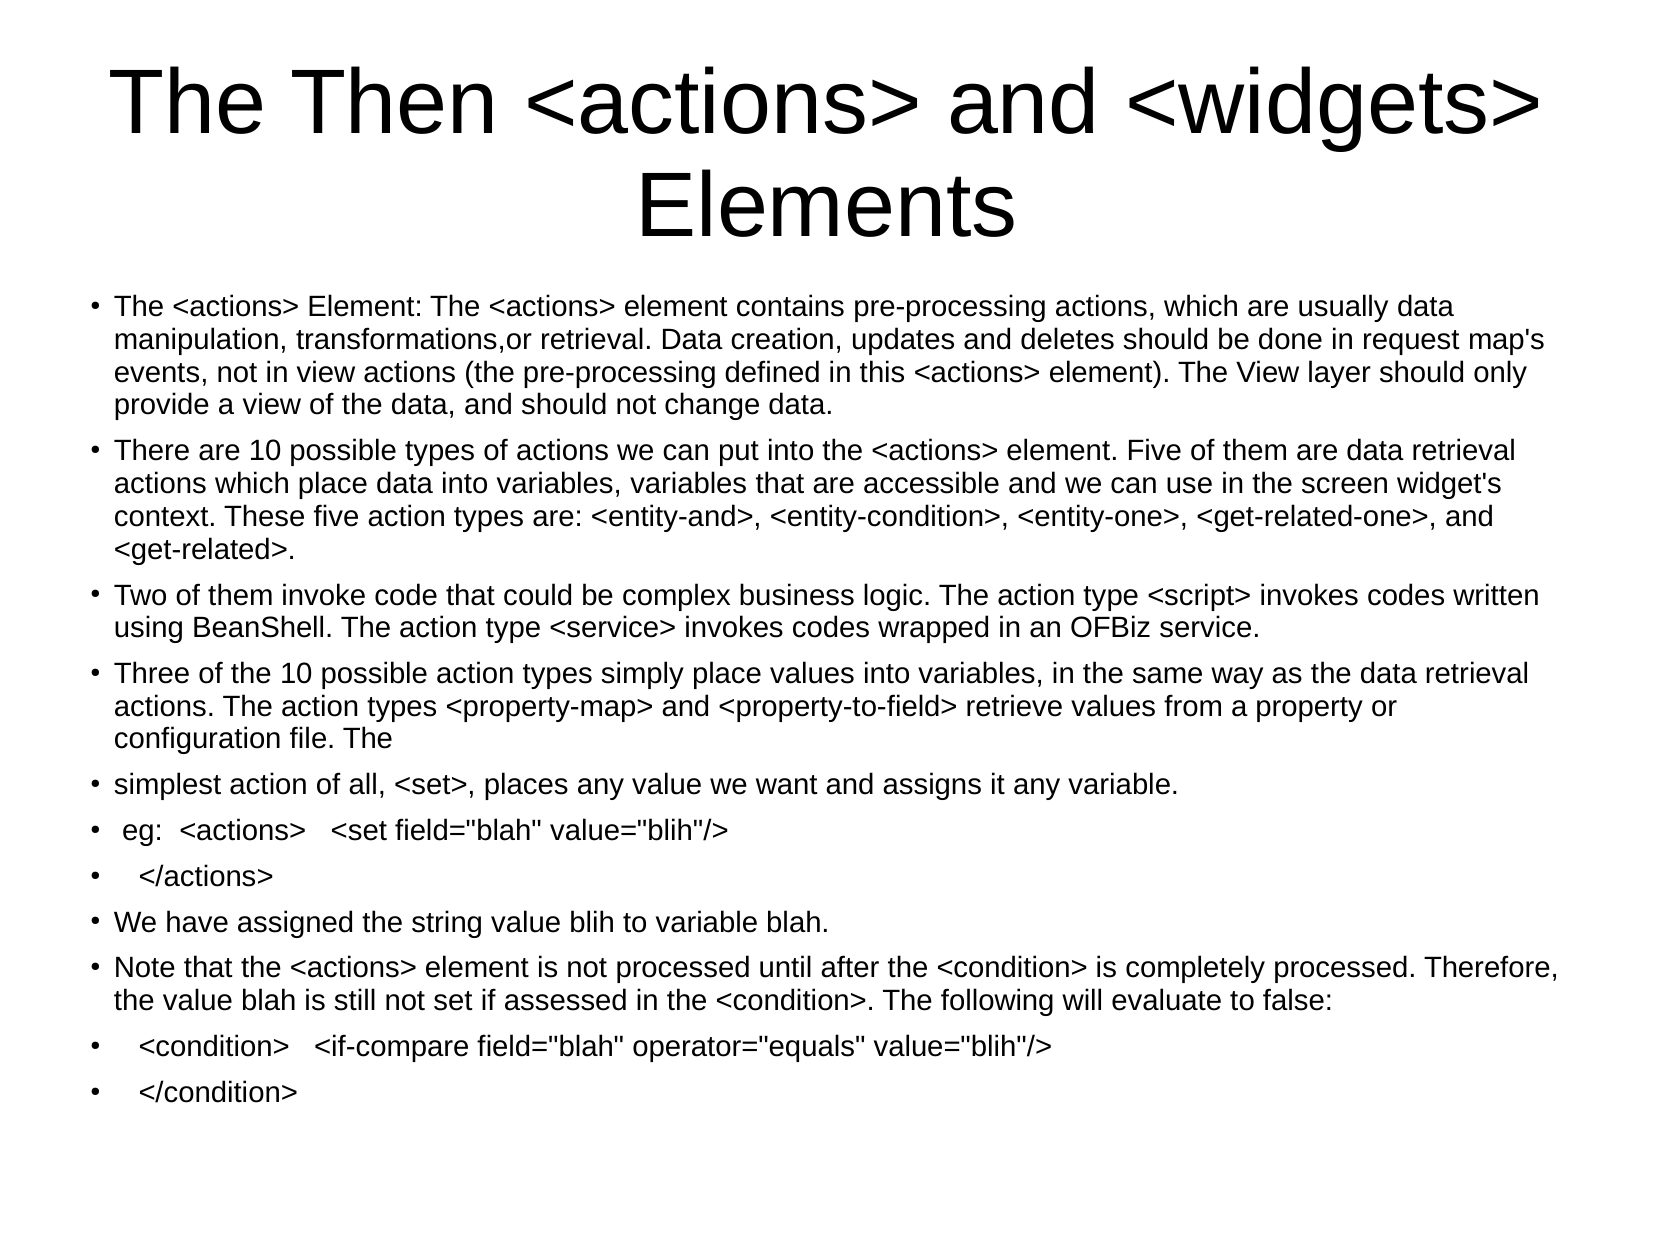

# The Then <actions> and <widgets> Elements
The <actions> Element: The <actions> element contains pre-processing actions, which are usually data manipulation, transformations,or retrieval. Data creation, updates and deletes should be done in request map's events, not in view actions (the pre-processing defined in this <actions> element). The View layer should only provide a view of the data, and should not change data.
There are 10 possible types of actions we can put into the <actions> element. Five of them are data retrieval actions which place data into variables, variables that are accessible and we can use in the screen widget's context. These five action types are: <entity-and>, <entity-condition>, <entity-one>, <get-related-one>, and <get-related>.
Two of them invoke code that could be complex business logic. The action type <script> invokes codes written using BeanShell. The action type <service> invokes codes wrapped in an OFBiz service.
Three of the 10 possible action types simply place values into variables, in the same way as the data retrieval actions. The action types <property-map> and <property-to-field> retrieve values from a property or configuration file. The
simplest action of all, <set>, places any value we want and assigns it any variable.
 eg: <actions> <set field="blah" value="blih"/>
 </actions>
We have assigned the string value blih to variable blah.
Note that the <actions> element is not processed until after the <condition> is completely processed. Therefore, the value blah is still not set if assessed in the <condition>. The following will evaluate to false:
 <condition> <if-compare field="blah" operator="equals" value="blih"/>
 </condition>